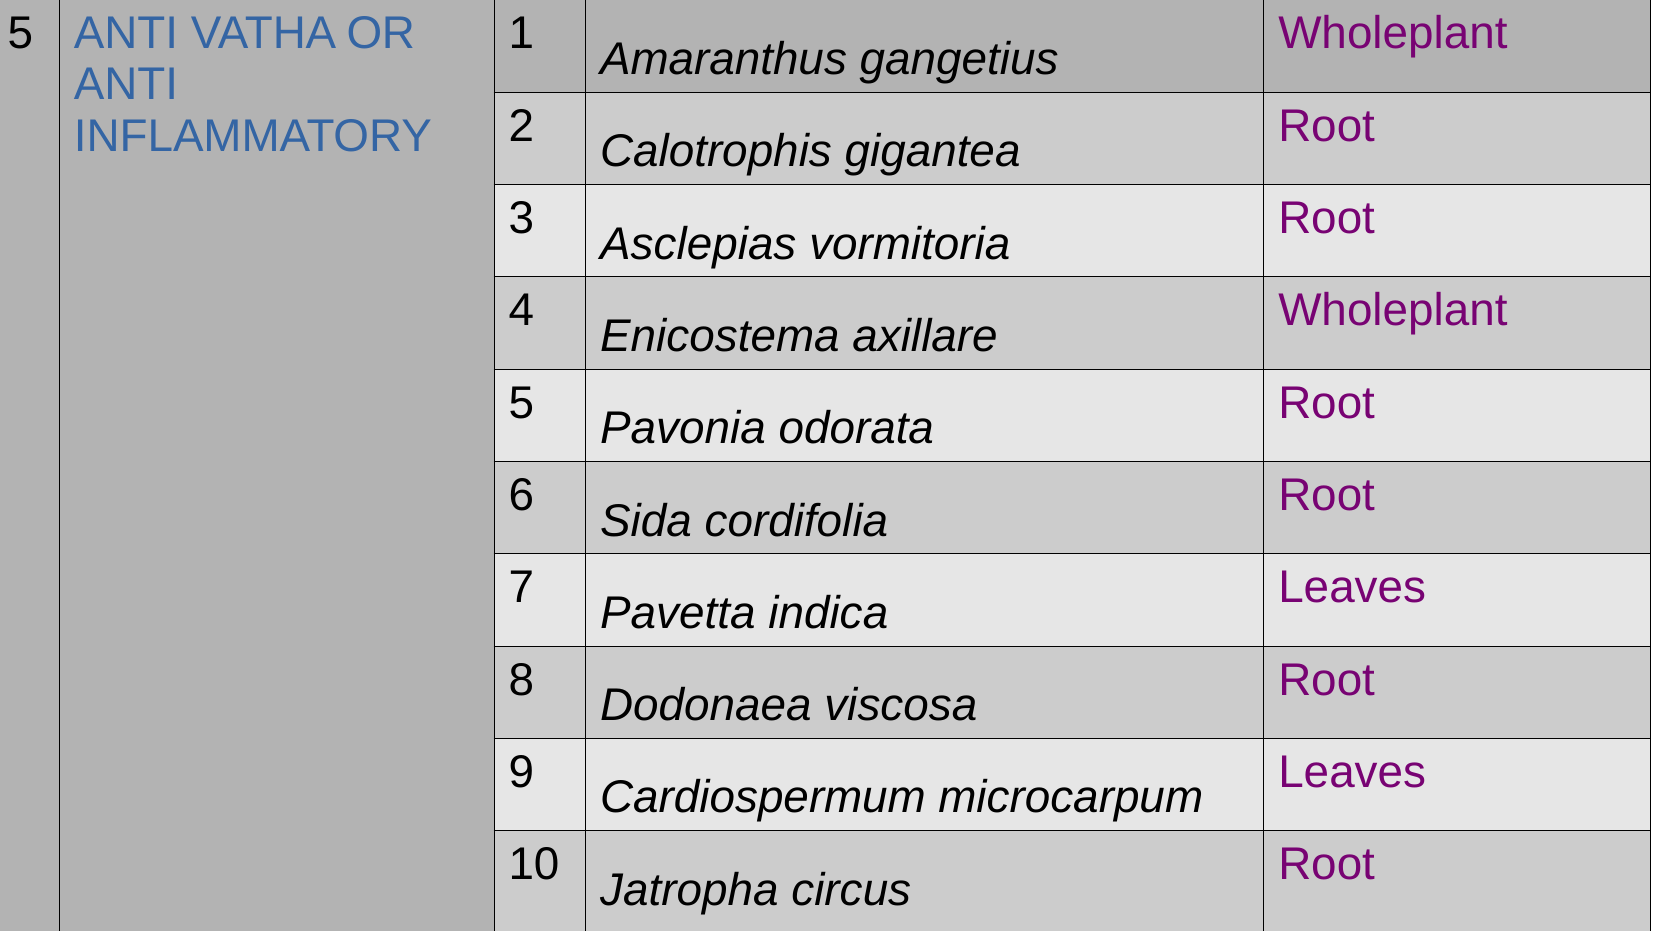

| 5 | ANTI VATHA OR ANTI INFLAMMATORY | 1 | Amaranthus gangetius | Wholeplant |
| --- | --- | --- | --- | --- |
| | | 2 | Calotrophis gigantea | Root |
| | | 3 | Asclepias vormitoria | Root |
| | | 4 | Enicostema axillare | Wholeplant |
| | | 5 | Pavonia odorata | Root |
| | | 6 | Sida cordifolia | Root |
| | | 7 | Pavetta indica | Leaves |
| | | 8 | Dodonaea viscosa | Root |
| | | 9 | Cardiospermum microcarpum | Leaves |
| | | 10 | Jatropha circus | Root |